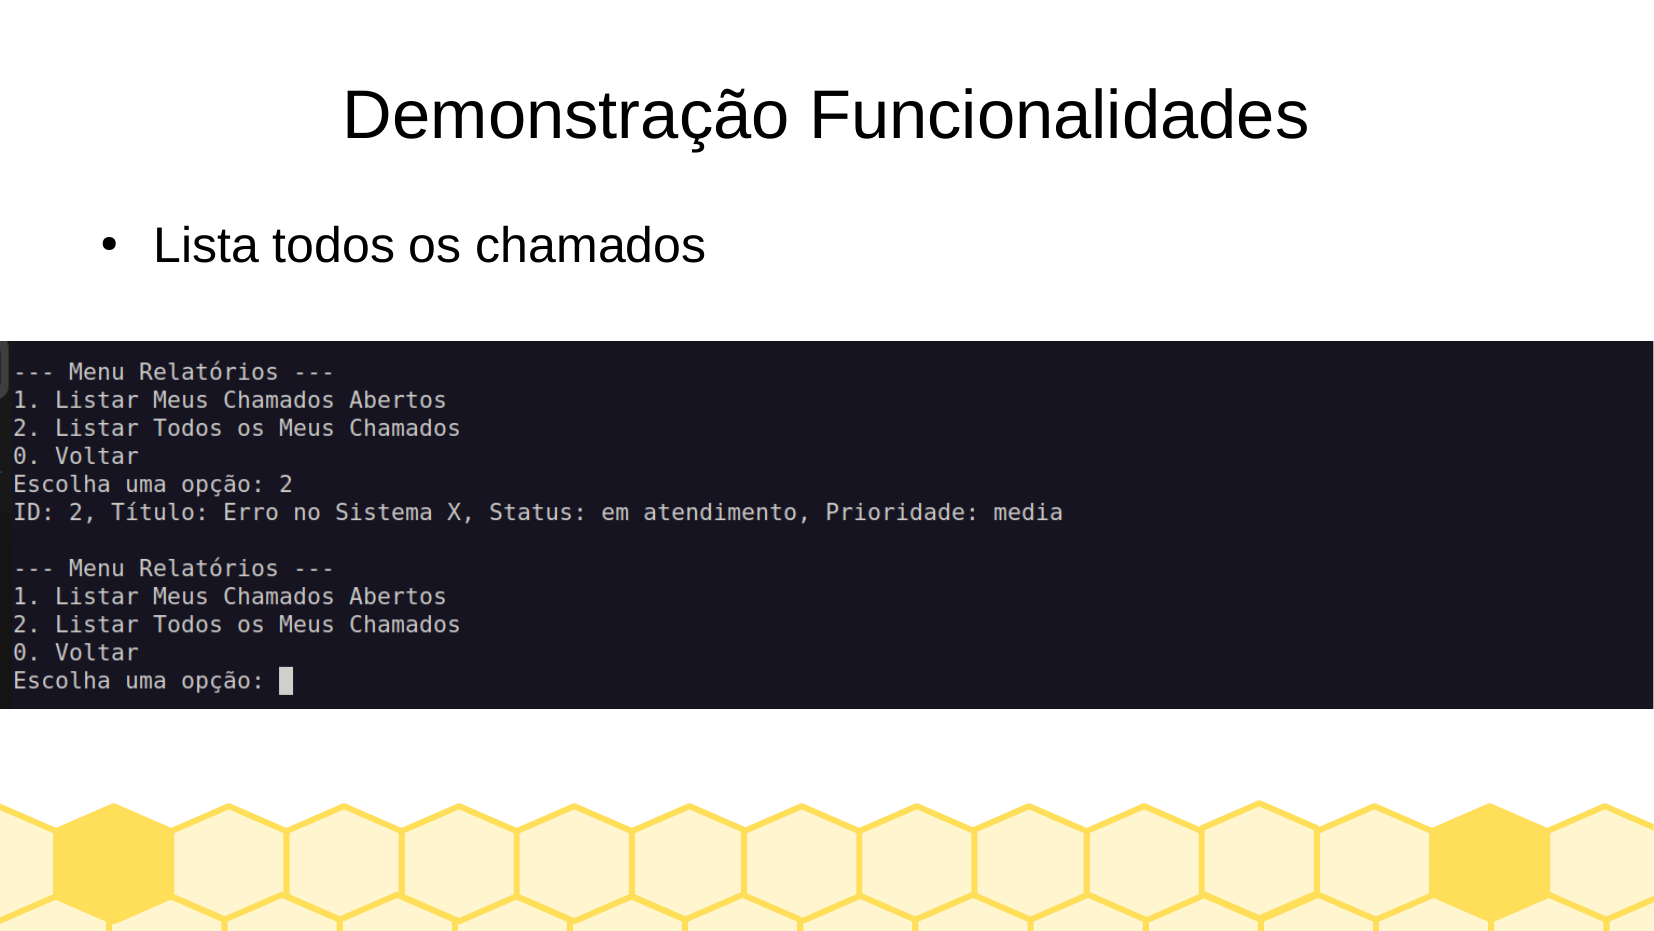

# Demonstração Funcionalidades
Lista todos os chamados